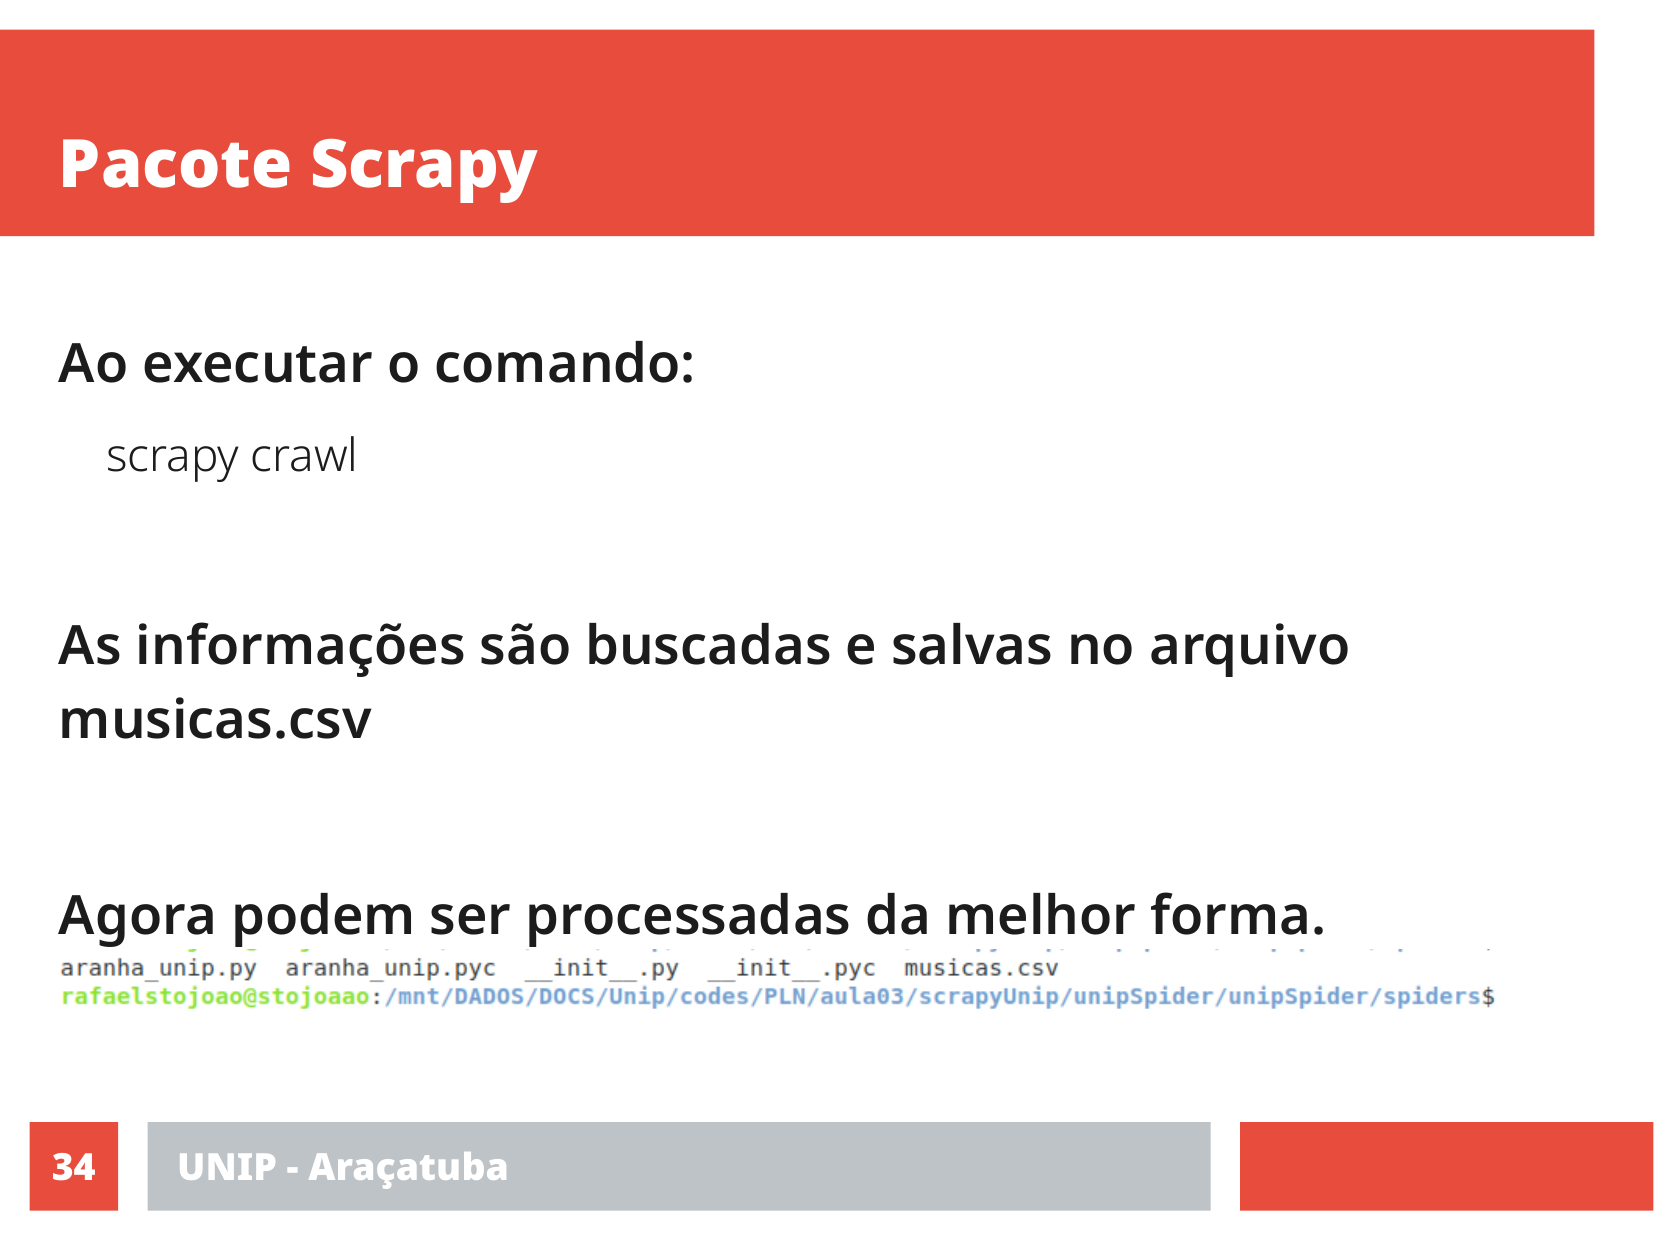

# Pacote Scrapy
Ao executar o comando:
scrapy crawl
As informações são buscadas e salvas no arquivo musicas.csv
Agora podem ser processadas da melhor forma.
34
UNIP - Araçatuba